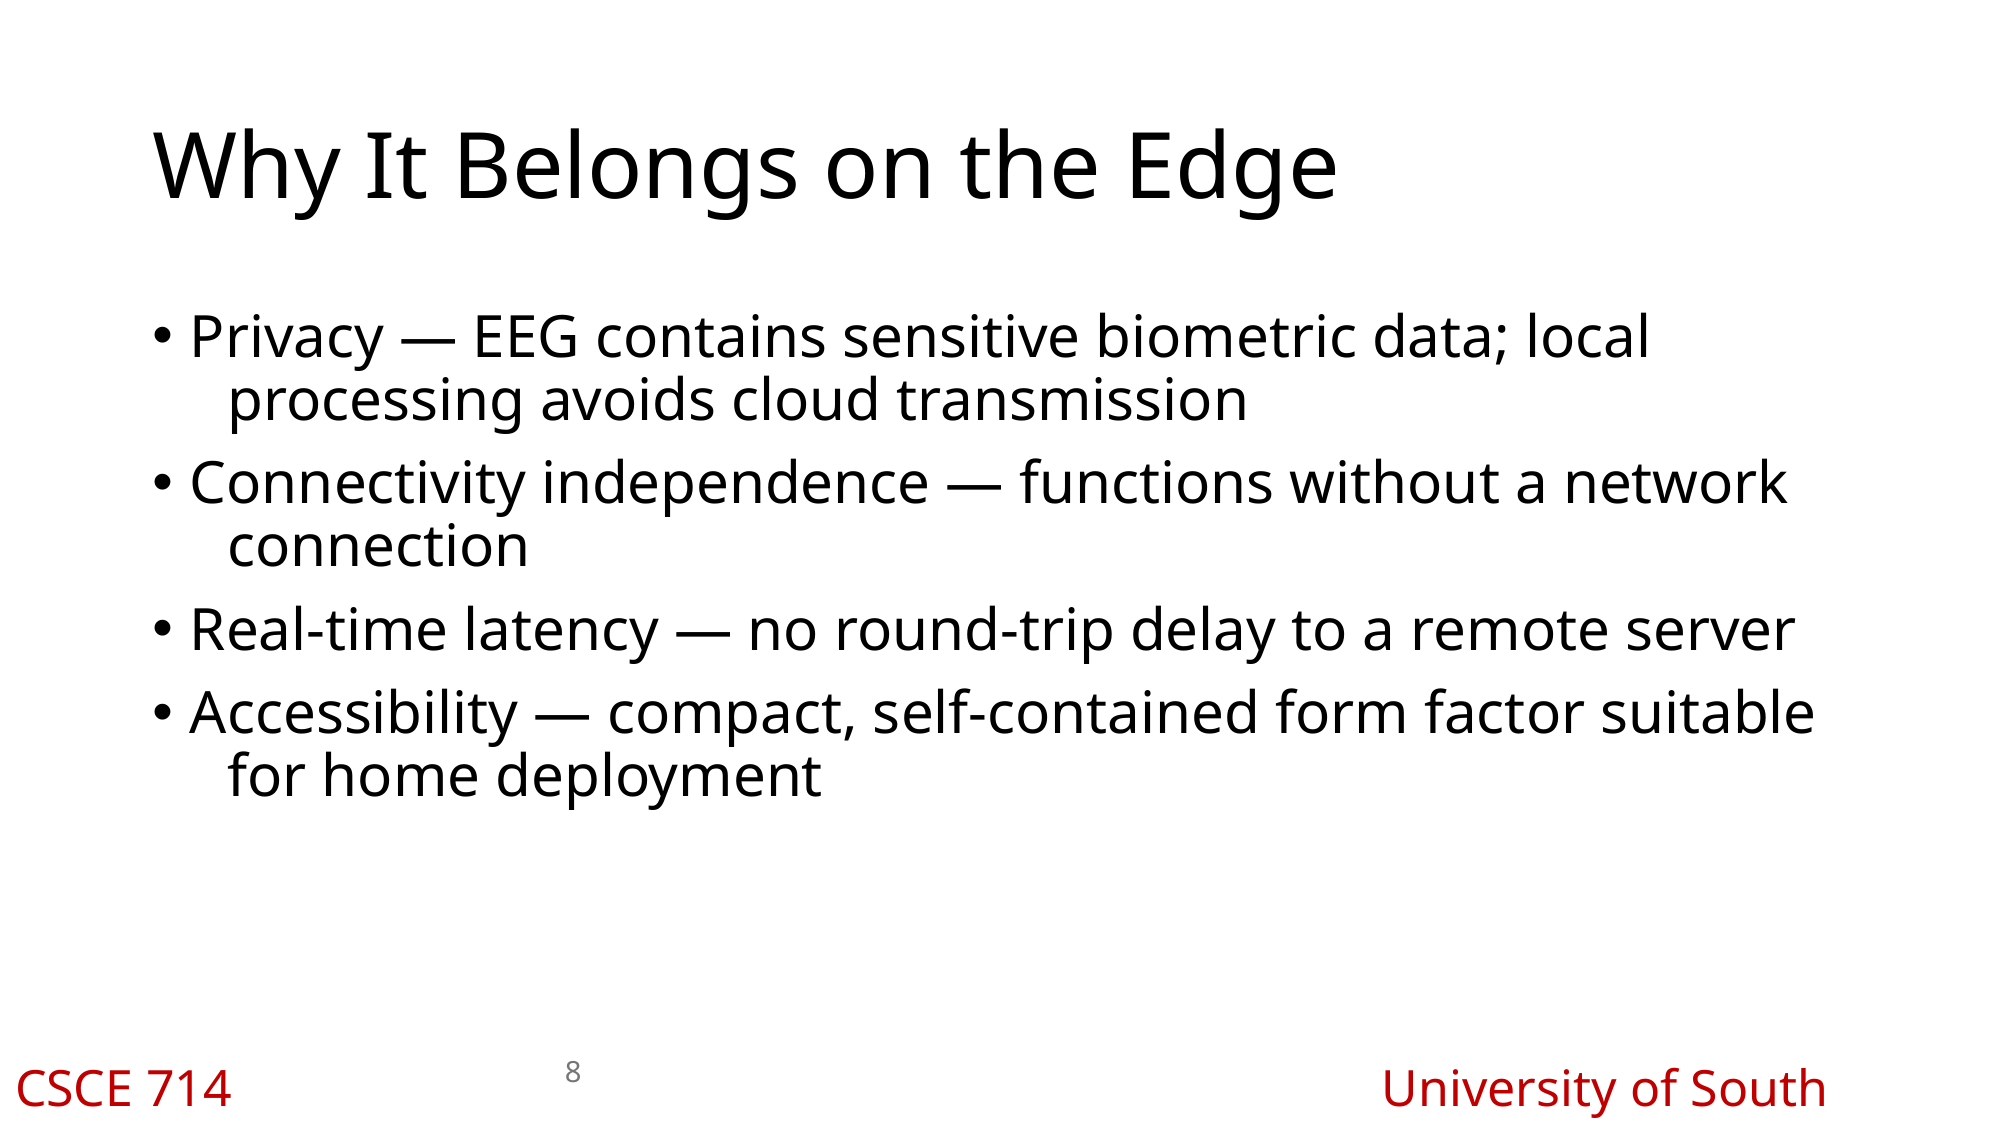

# Why It Belongs on the Edge
Privacy — EEG contains sensitive biometric data; local processing avoids cloud transmission
Connectivity independence — functions without a network connection
Real-time latency — no round-trip delay to a remote server
Accessibility — compact, self-contained form factor suitable for home deployment
8
CSCE 714
University of South Carolina